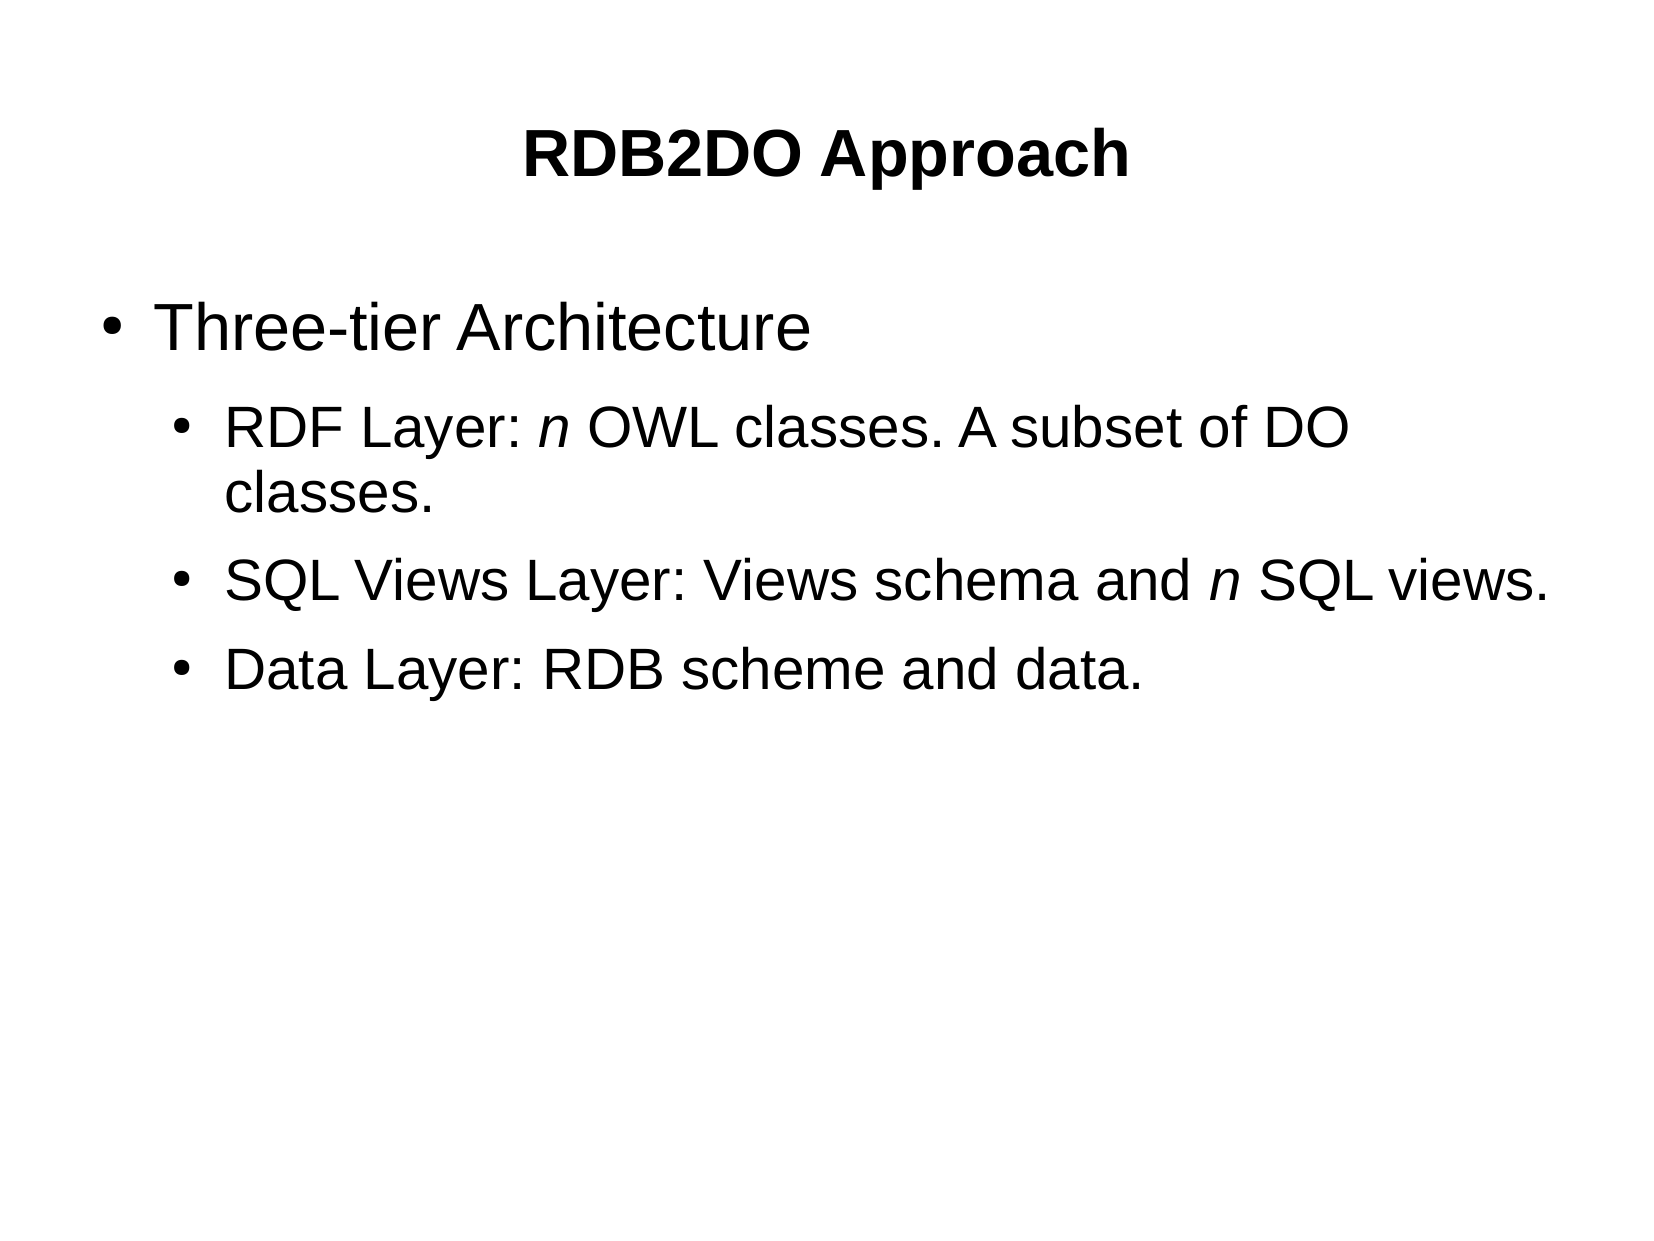

# RDB2DO Approach
Three-tier Architecture
RDF Layer: n OWL classes. A subset of DO classes.
SQL Views Layer: Views schema and n SQL views.
Data Layer: RDB scheme and data.